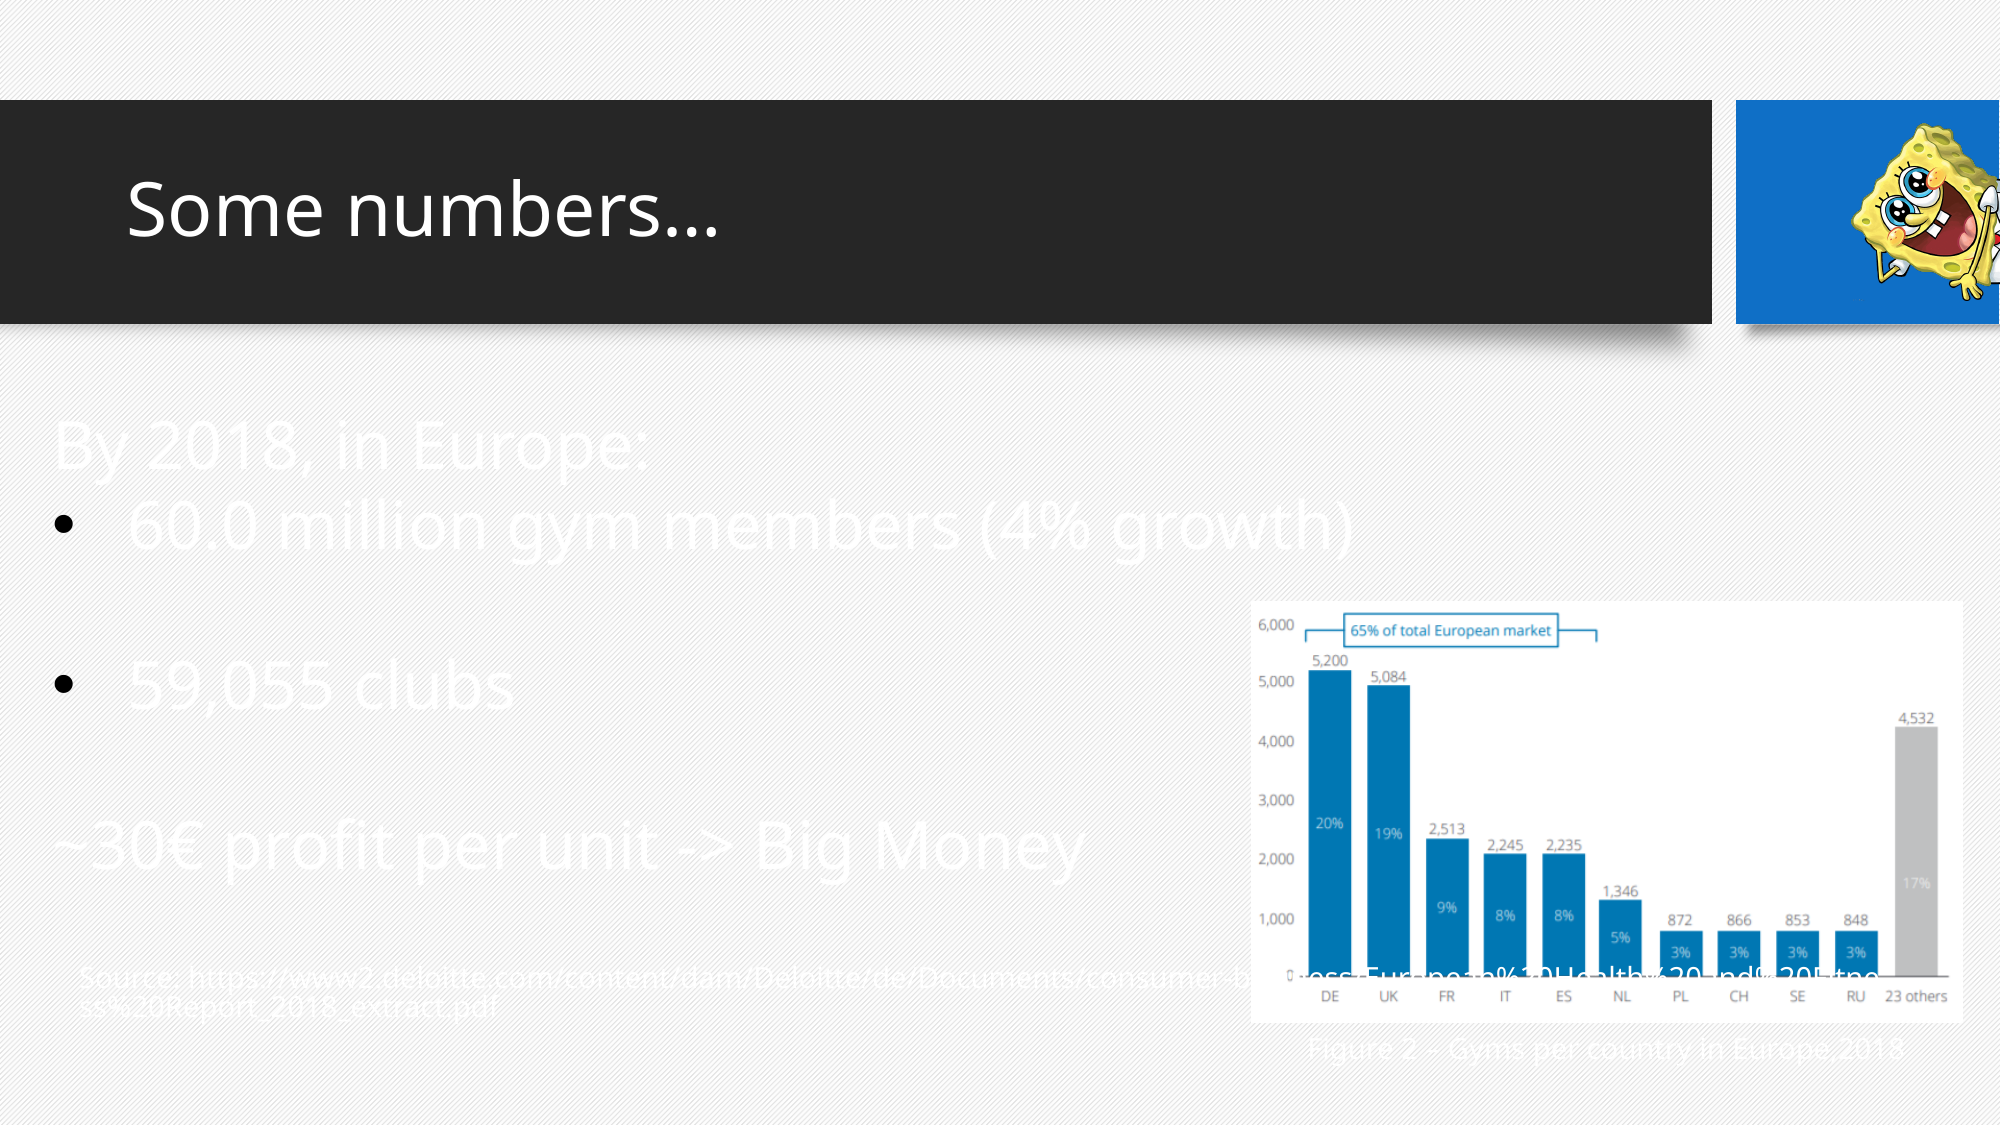

# Some numbers…
By 2018, in Europe:
60.0 million gym members (4% growth)
59,055 clubs
~30€ profit per unit -> Big Money
Source: https://www2.deloitte.com/content/dam/Deloitte/de/Documents/consumer-business/European%20Health%20and%20Fitness%20Report_2018_extract.pdf
Figure 2 – Gyms per country in Europe,2018